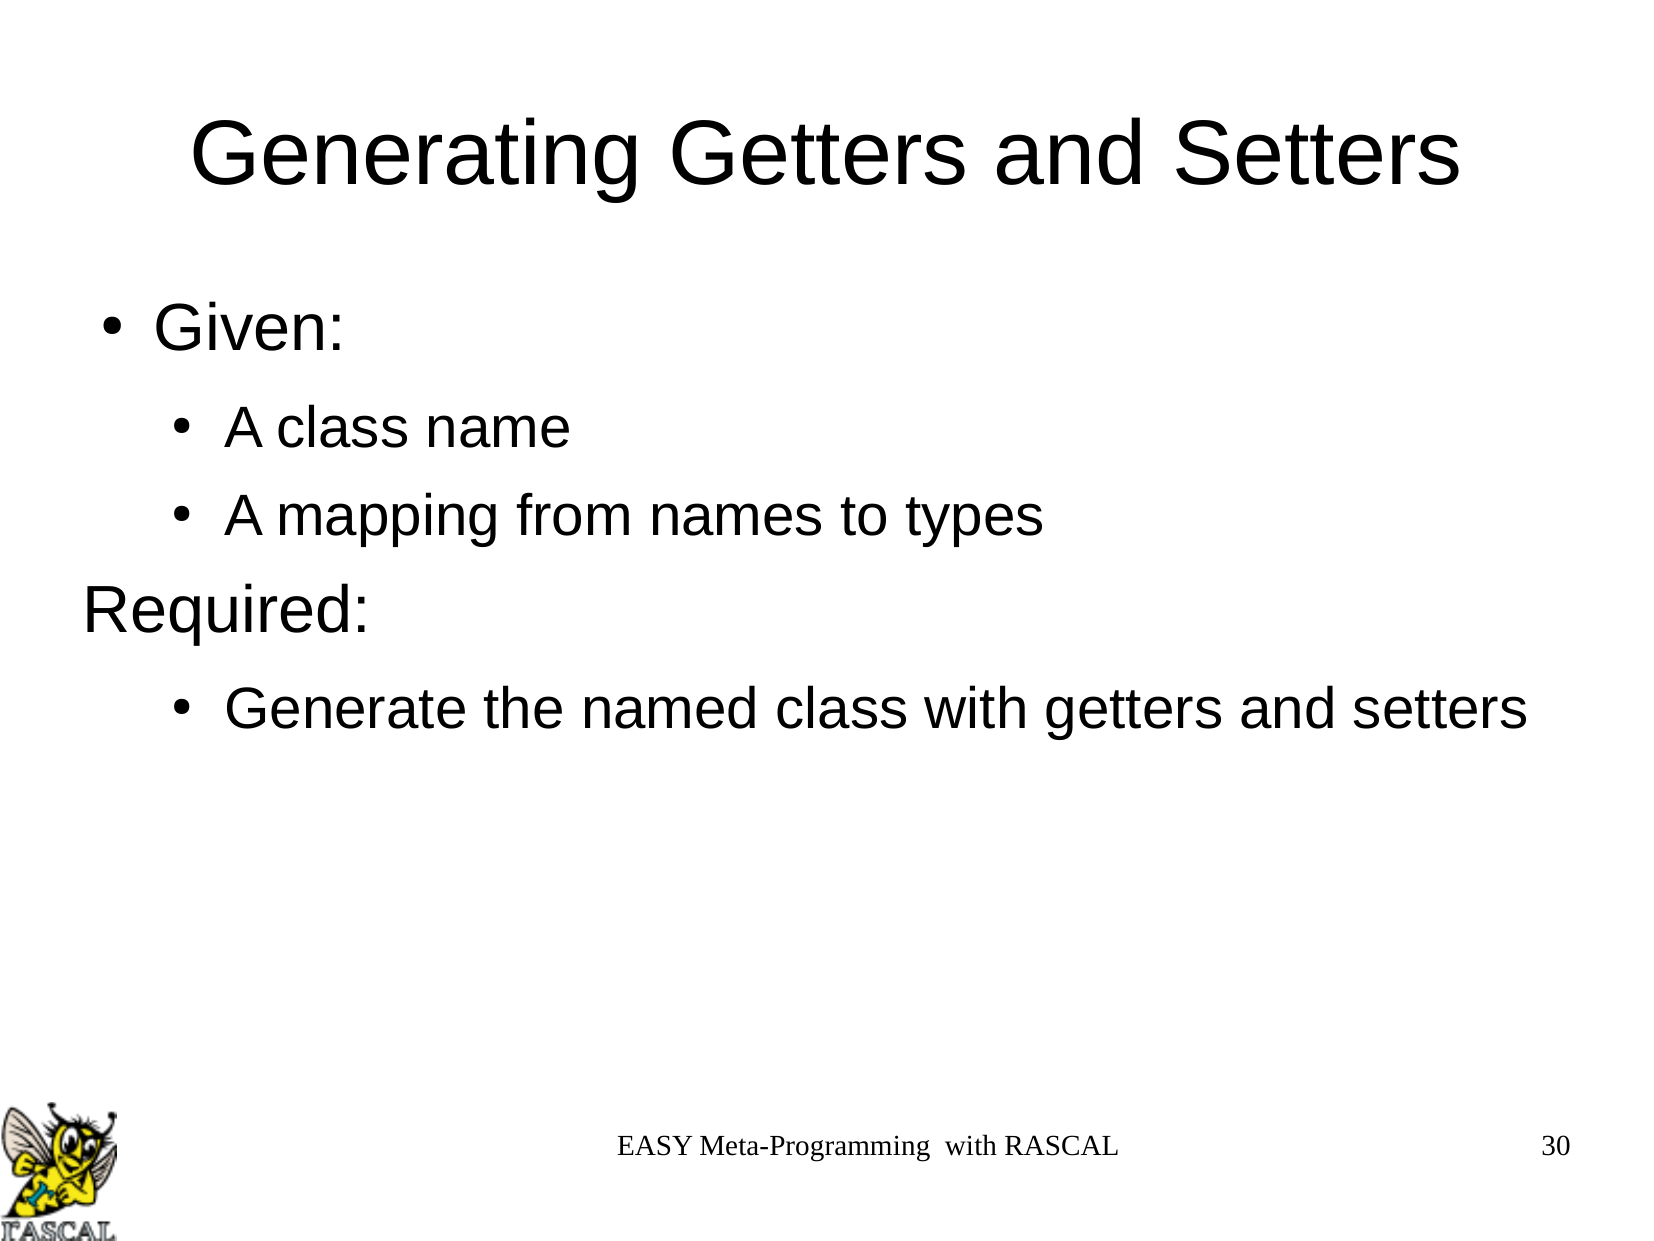

# Generating Getters and Setters
Given:
A class name
A mapping from names to types
Required:
Generate the named class with getters and setters
30